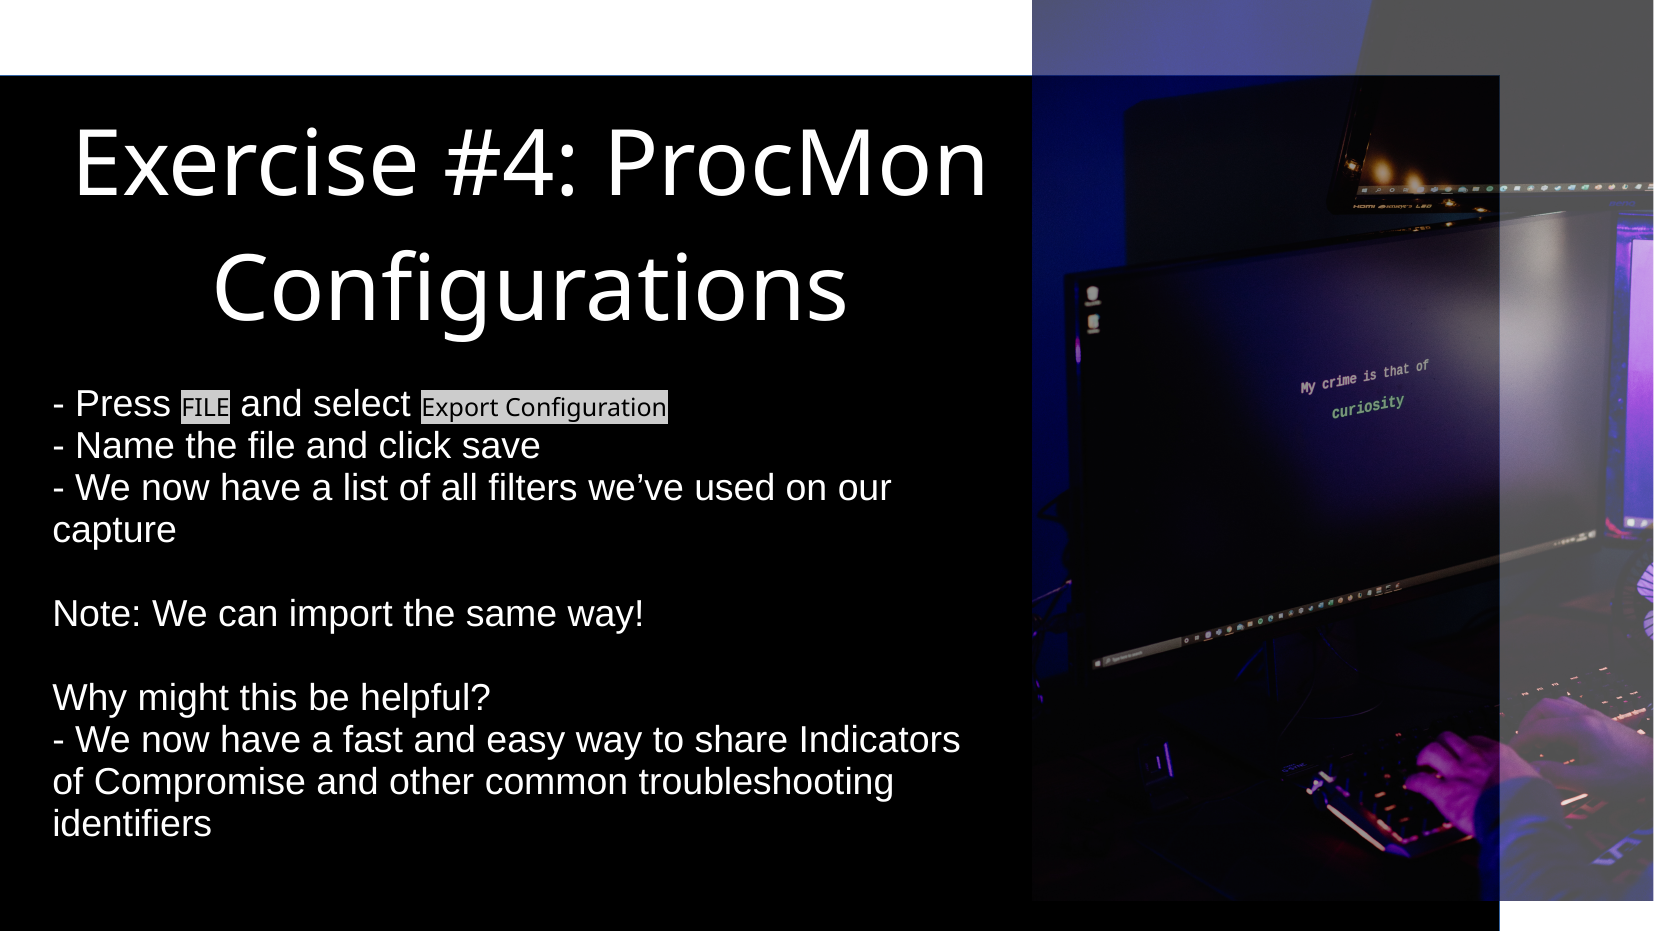

# Exercise #4: ProcMon Configurations
- Press FILE and select Export Configuration
- Name the file and click save
- We now have a list of all filters we’ve used on our capture
Note: We can import the same way!
Why might this be helpful?
- We now have a fast and easy way to share Indicators of Compromise and other common troubleshooting identifiers